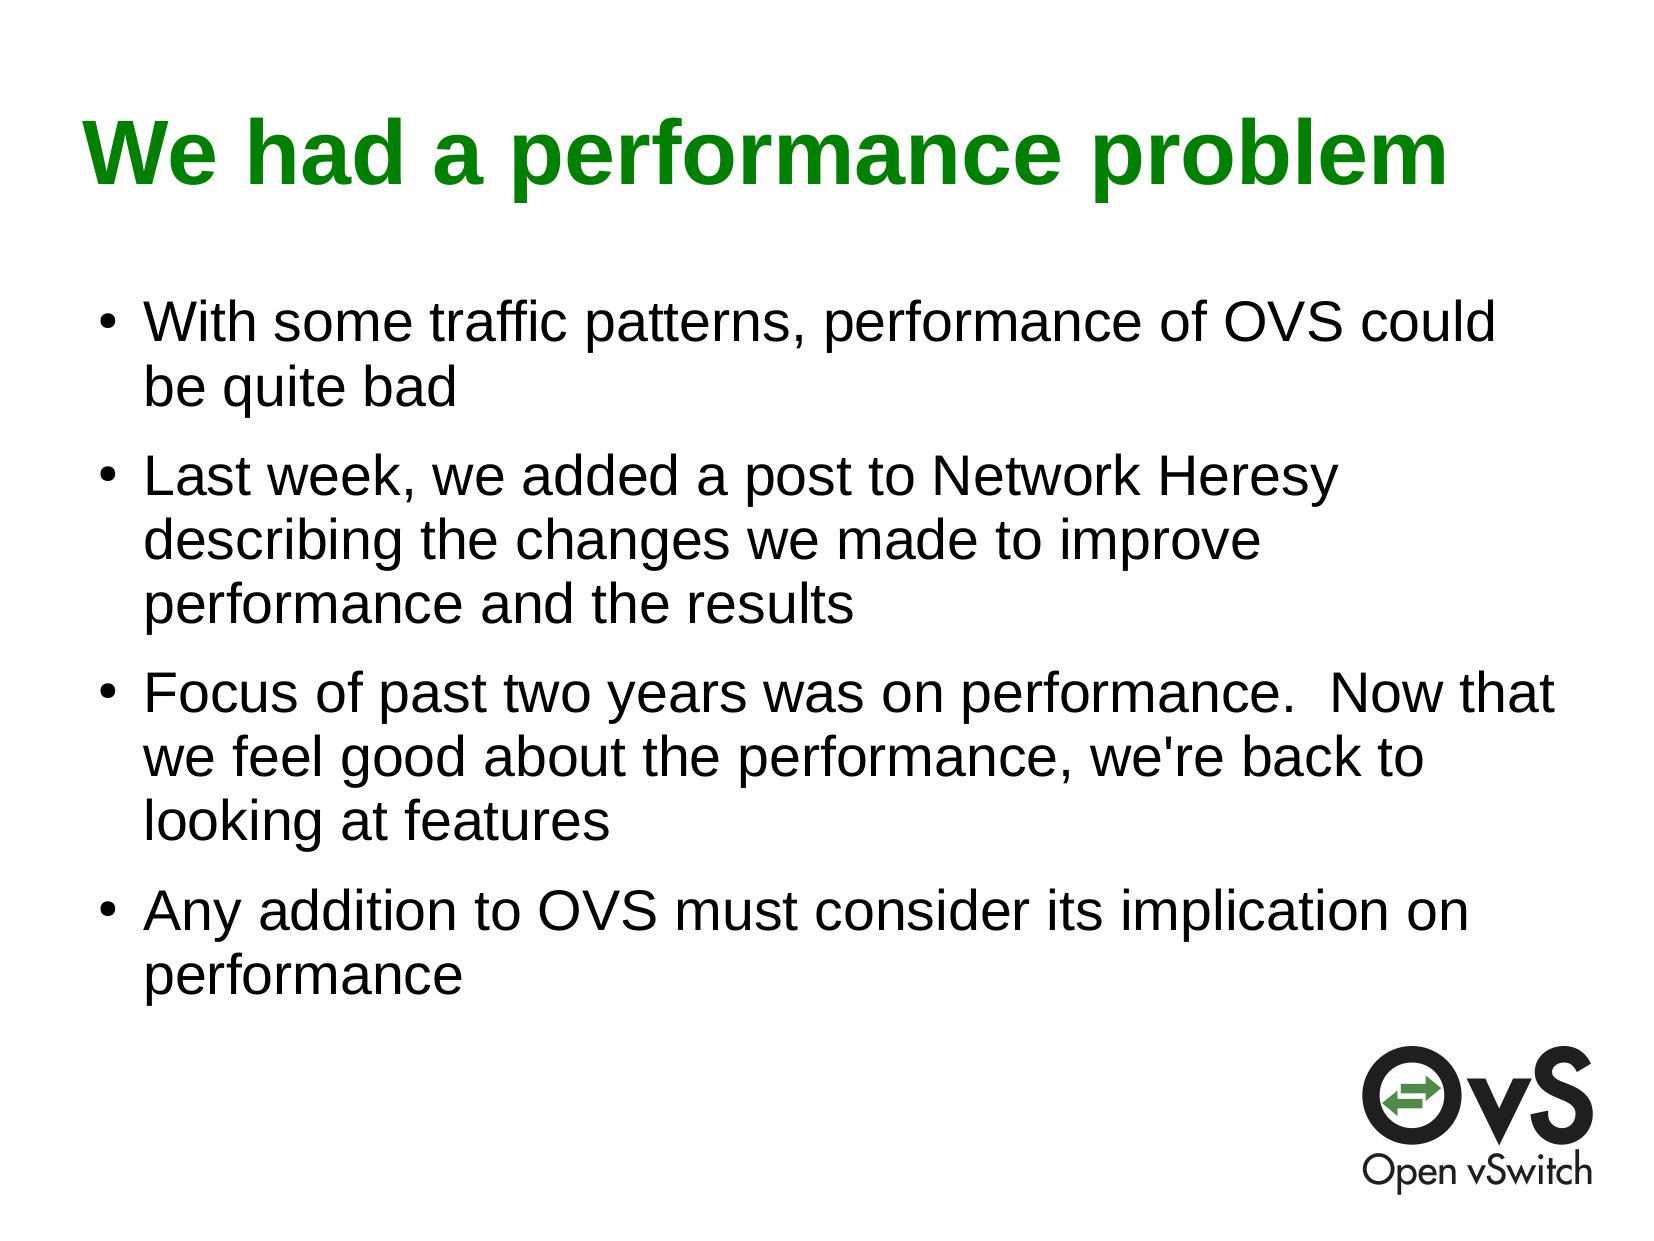

# We had a performance problem
With some traffic patterns, performance of OVS could be quite bad
Last week, we added a post to Network Heresy describing the changes we made to improve performance and the results
Focus of past two years was on performance. Now that we feel good about the performance, we're back to looking at features
Any addition to OVS must consider its implication on performance